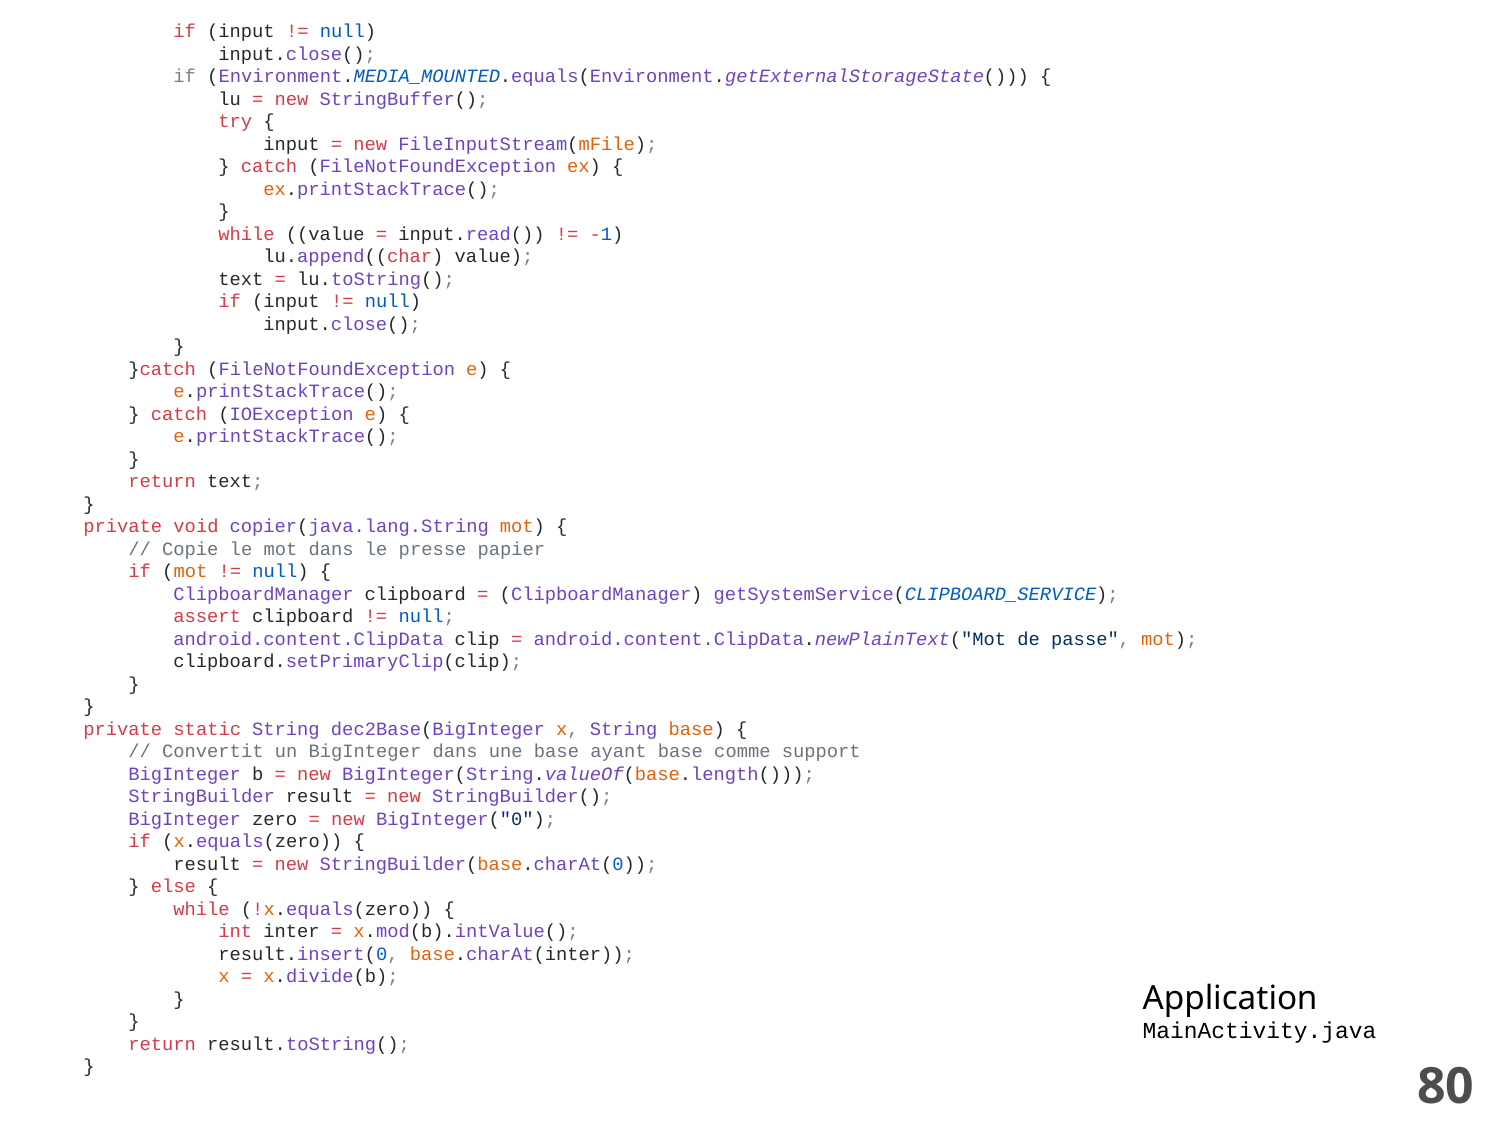

if (input != null)
 input.close();
 if (Environment.MEDIA_MOUNTED.equals(Environment.getExternalStorageState())) {
 lu = new StringBuffer();
 try {
 input = new FileInputStream(mFile);
 } catch (FileNotFoundException ex) {
 ex.printStackTrace();
 }
 while ((value = input.read()) != -1)
 lu.append((char) value);
 text = lu.toString();
 if (input != null)
 input.close();
 }
 }catch (FileNotFoundException e) {
 e.printStackTrace();
 } catch (IOException e) {
 e.printStackTrace();
 }
 return text;
 }
 private void copier(java.lang.String mot) {
 // Copie le mot dans le presse papier
 if (mot != null) {
 ClipboardManager clipboard = (ClipboardManager) getSystemService(CLIPBOARD_SERVICE);
 assert clipboard != null;
 android.content.ClipData clip = android.content.ClipData.newPlainText("Mot de passe", mot);
 clipboard.setPrimaryClip(clip);
 }
 }
 private static String dec2Base(BigInteger x, String base) {
 // Convertit un BigInteger dans une base ayant base comme support
 BigInteger b = new BigInteger(String.valueOf(base.length()));
 StringBuilder result = new StringBuilder();
 BigInteger zero = new BigInteger("0");
 if (x.equals(zero)) {
 result = new StringBuilder(base.charAt(0));
 } else {
 while (!x.equals(zero)) {
 int inter = x.mod(b).intValue();
 result.insert(0, base.charAt(inter));
 x = x.divide(b);
 }
 }
 return result.toString();
 }
Application
MainActivity.java